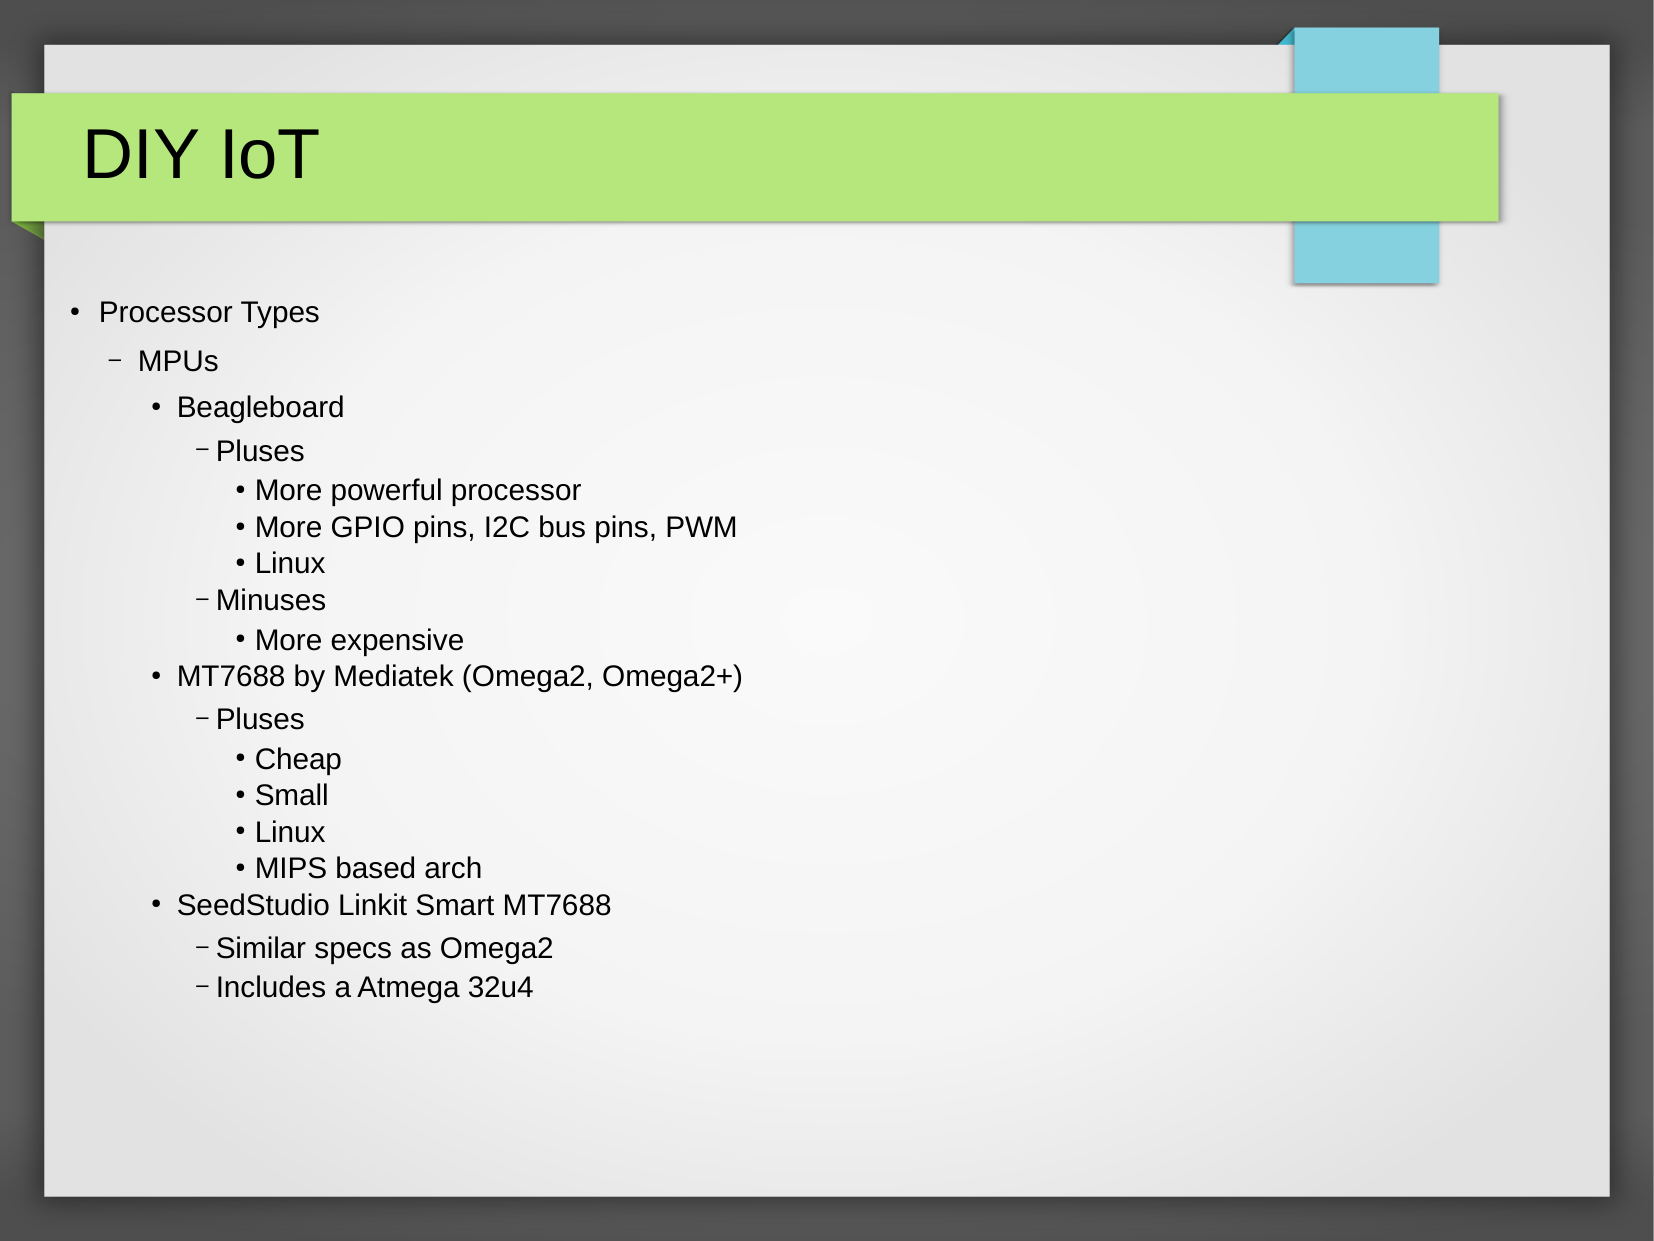

# DIY IoT
Processor Types
MPUs
Beagleboard
Pluses
More powerful processor
More GPIO pins, I2C bus pins, PWM
Linux
Minuses
More expensive
MT7688 by Mediatek (Omega2, Omega2+)
Pluses
Cheap
Small
Linux
MIPS based arch
SeedStudio Linkit Smart MT7688
Similar specs as Omega2
Includes a Atmega 32u4